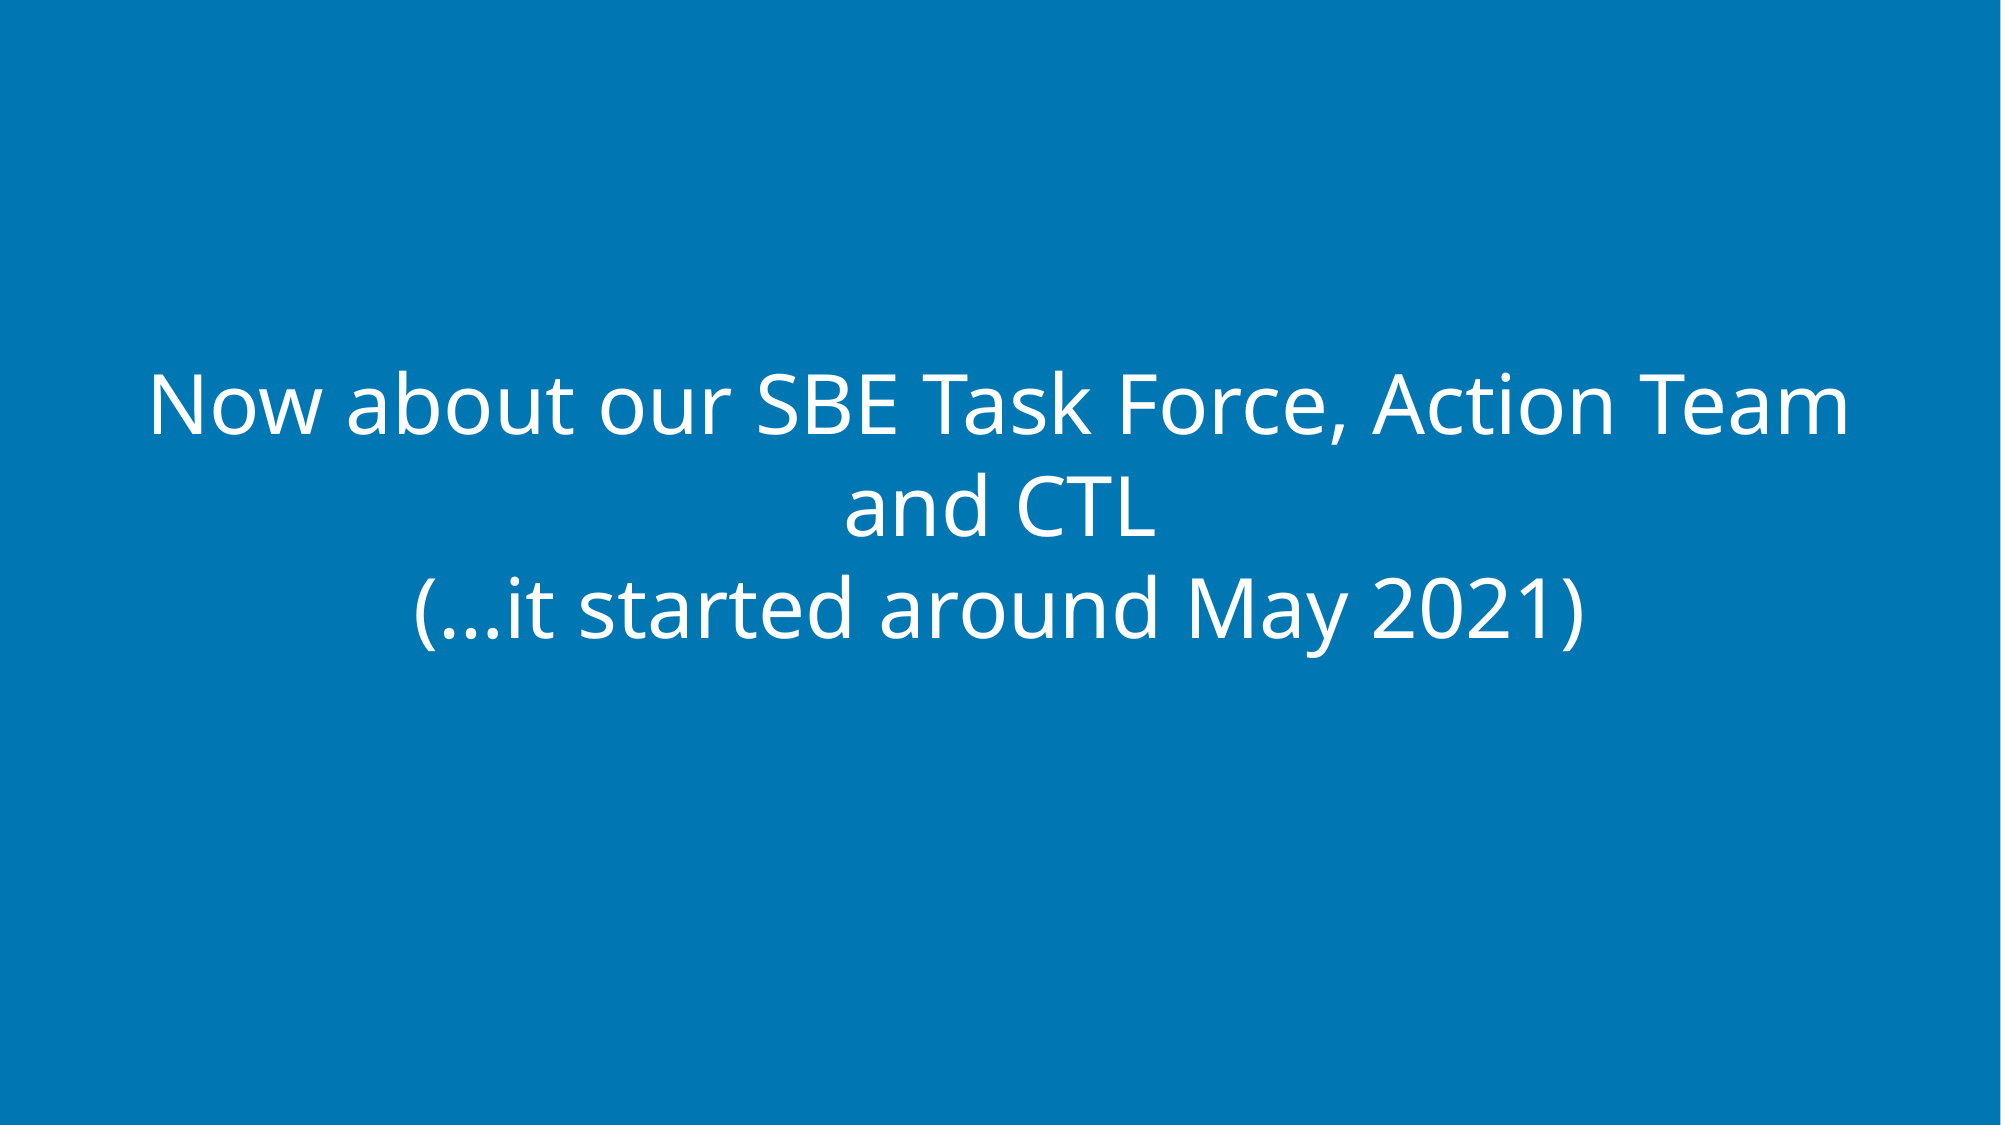

# Now about our SBE Task Force, Action Team and CTL
(…it started around May 2021)